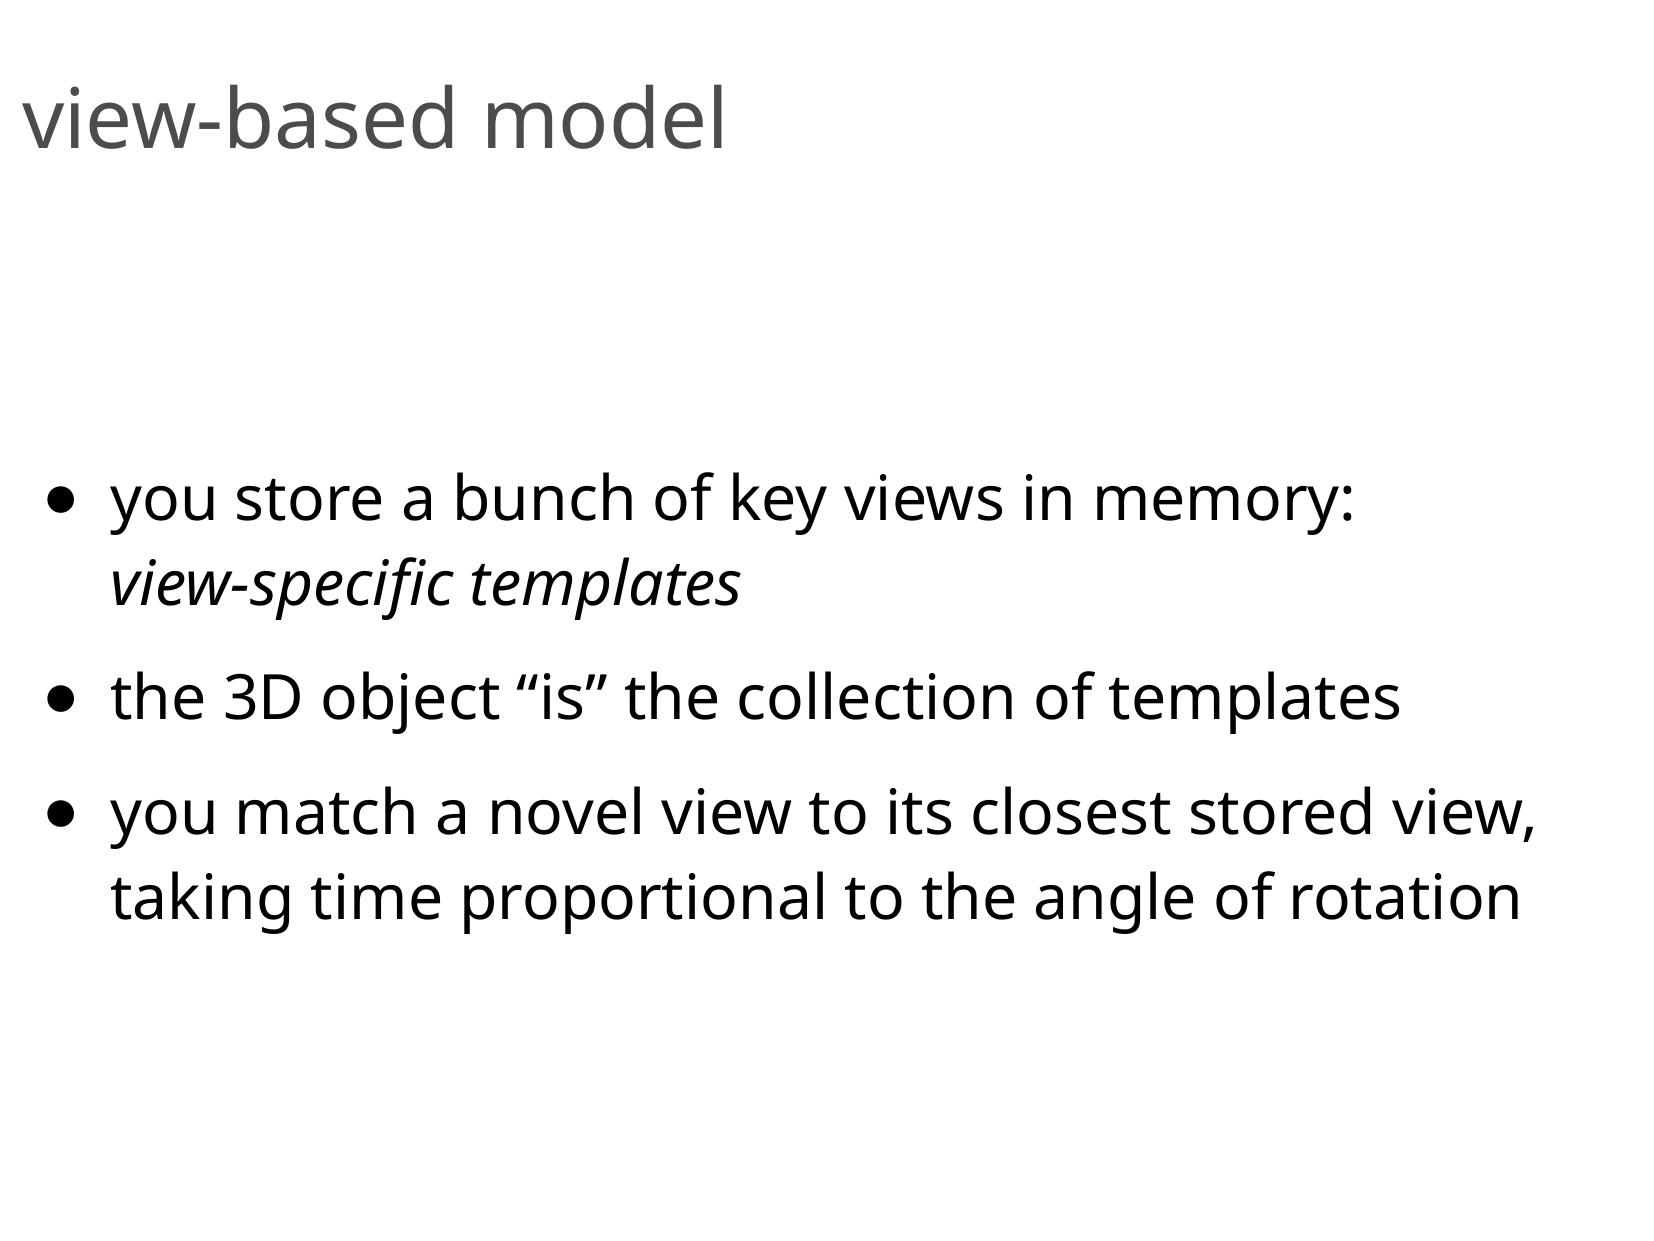

# view-based model
you store a bunch of key views in memory:
view-specific templates
the 3D object “is” the collection of templates
you match a novel view to its closest stored view, taking time proportional to the angle of rotation